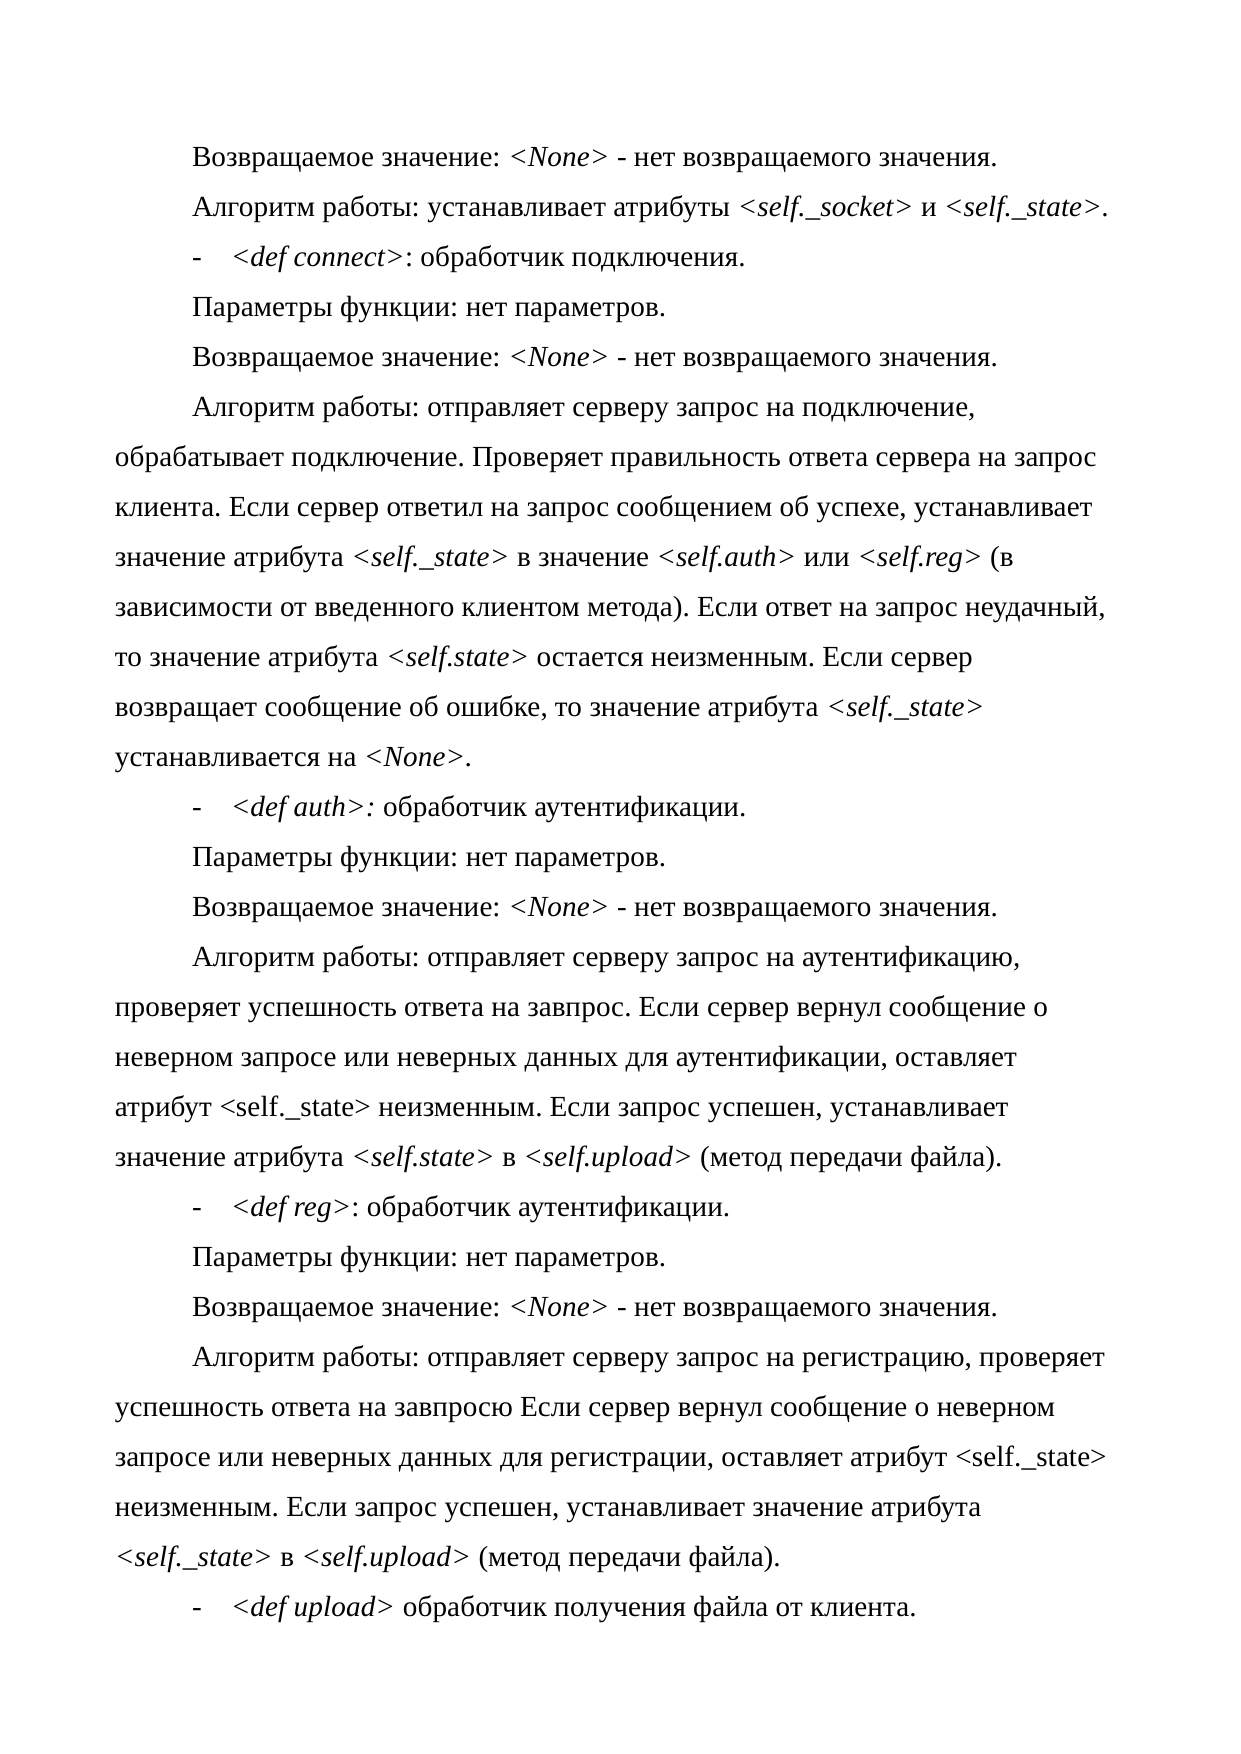

Возвращаемое значение: <None> - нет возвращаемого значения.
Алгоритм работы: устанавливает атрибуты <self._socket> и <self._state>.
- <def connect>: обработчик подключения.
Параметры функции: нет параметров.
Возвращаемое значение: <None> - нет возвращаемого значения.
Алгоритм работы: отправляет серверу запрос на подключение, обрабатывает подключение. Проверяет правильность ответа сервера на запрос клиента. Если сервер ответил на запрос сообщением об успехе, устанавливает значение атрибута <self._state> в значение <self.auth> или <self.reg> (в зависимости от введенного клиентом метода). Если ответ на запрос неудачный, то значение атрибута <self.state> остается неизменным. Если сервер возвращает сообщение об ошибке, то значение атрибута <self._state> устанавливается на <None>.
- <def auth>: обработчик аутентификации.
Параметры функции: нет параметров.
Возвращаемое значение: <None> - нет возвращаемого значения.
Алгоритм работы: отправляет серверу запрос на аутентификацию, проверяет успешность ответа на завпрос. Если сервер вернул сообщение о неверном запросе или неверных данных для аутентификации, оставляет атрибут <self._state> неизменным. Если запрос успешен, устанавливает значение атрибута <self.state> в <self.upload> (метод передачи файла).
- <def reg>: обработчик аутентификации.
Параметры функции: нет параметров.
Возвращаемое значение: <None> - нет возвращаемого значения.
Алгоритм работы: отправляет серверу запрос на регистрацию, проверяет успешность ответа на завпросю Если сервер вернул сообщение о неверном запросе или неверных данных для регистрации, оставляет атрибут <self._state> неизменным. Если запрос успешен, устанавливает значение атрибута <self._state> в <self.upload> (метод передачи файла).
- <def upload> обработчик получения файла от клиента.